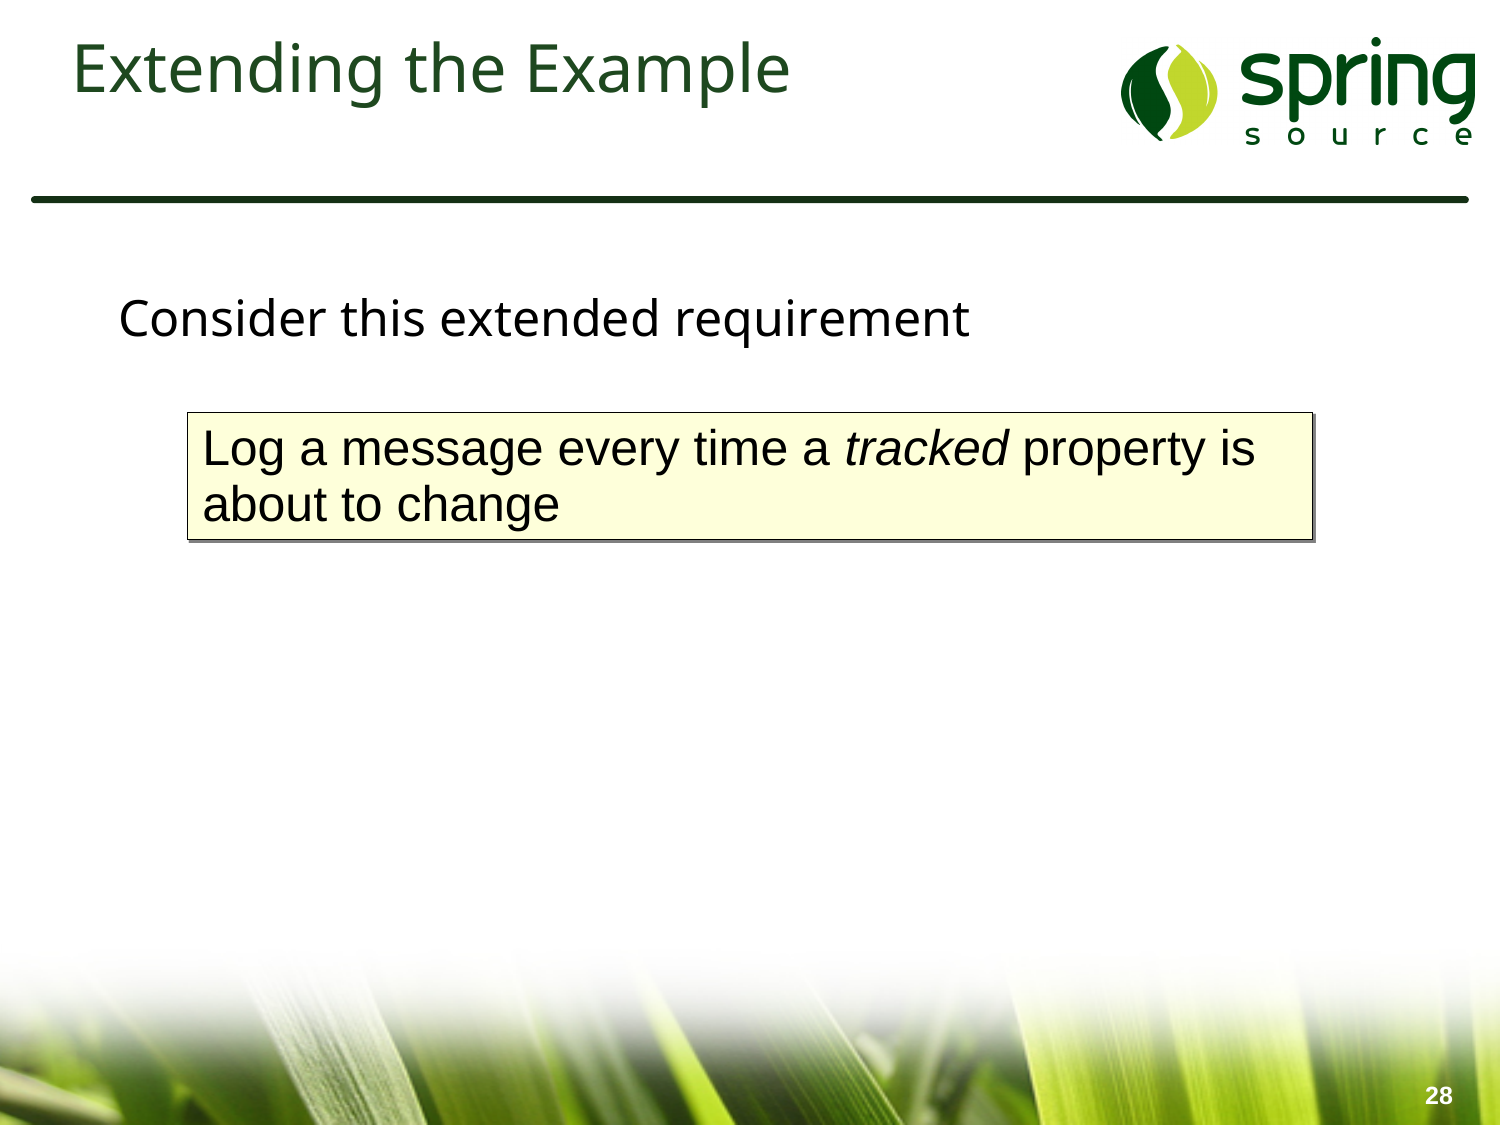

# Extending the Example
Consider this extended requirement
Log a message every time a tracked property is about to change